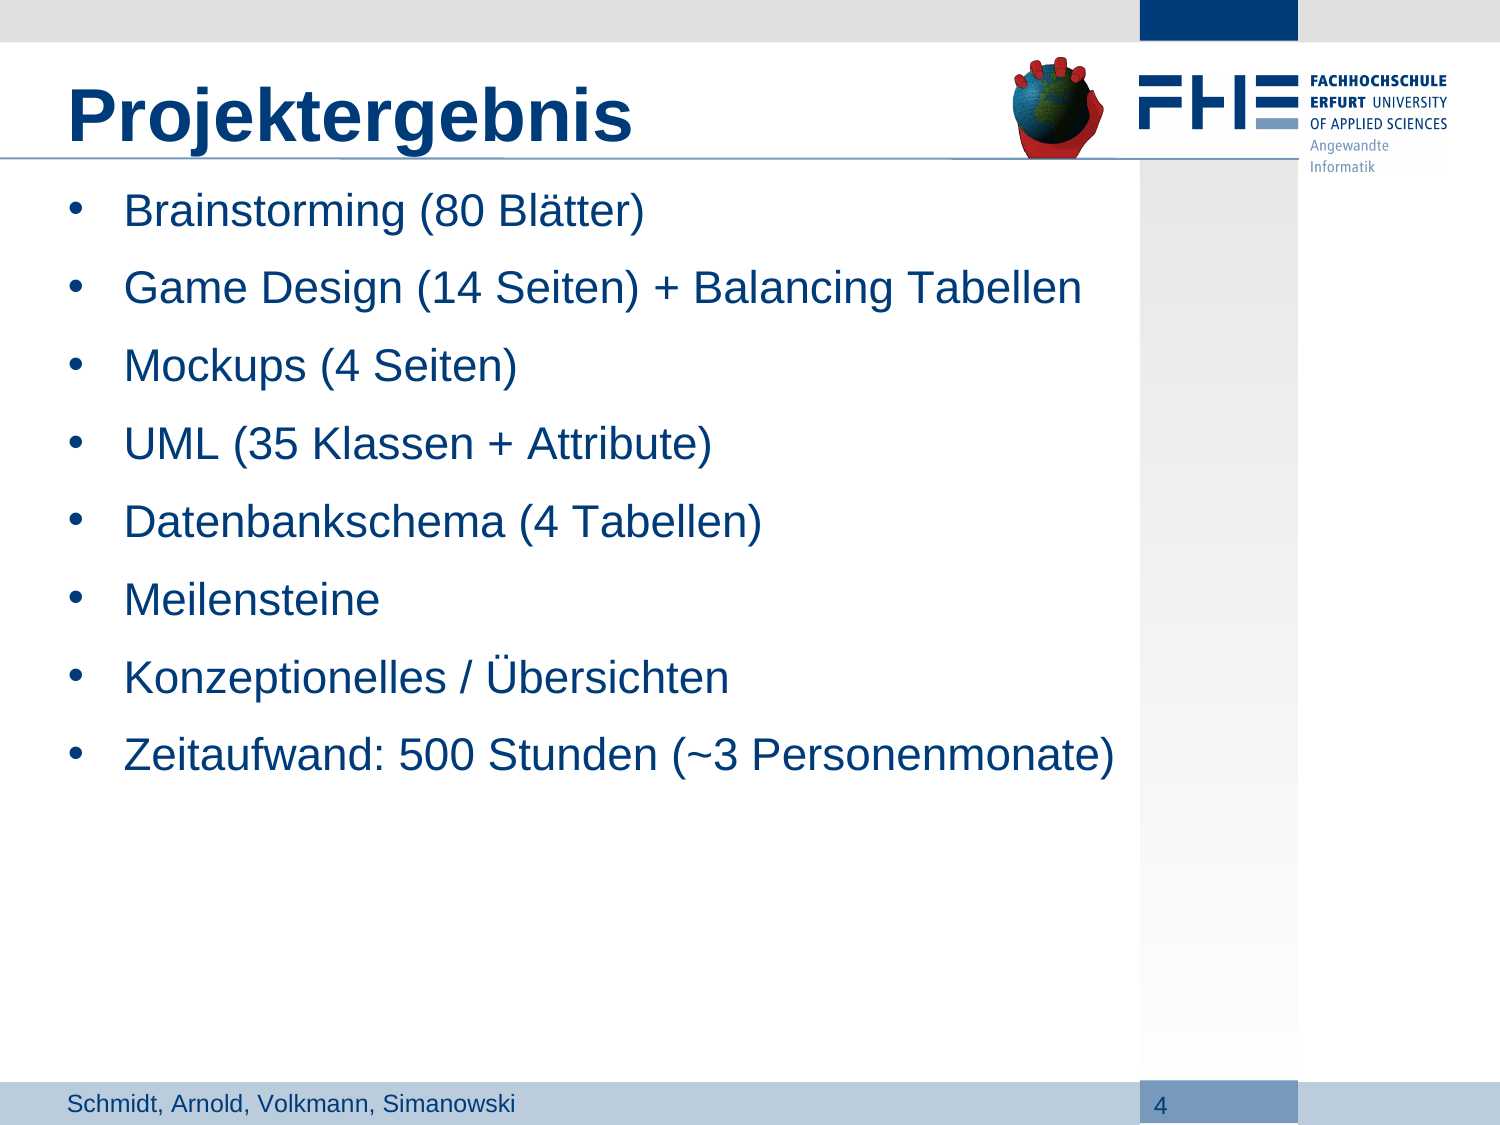

# Projektergebnis
Brainstorming (80 Blätter)
Game Design (14 Seiten) + Balancing Tabellen
Mockups (4 Seiten)
UML (35 Klassen + Attribute)
Datenbankschema (4 Tabellen)
Meilensteine
Konzeptionelles / Übersichten
Zeitaufwand: 500 Stunden (~3 Personenmonate)